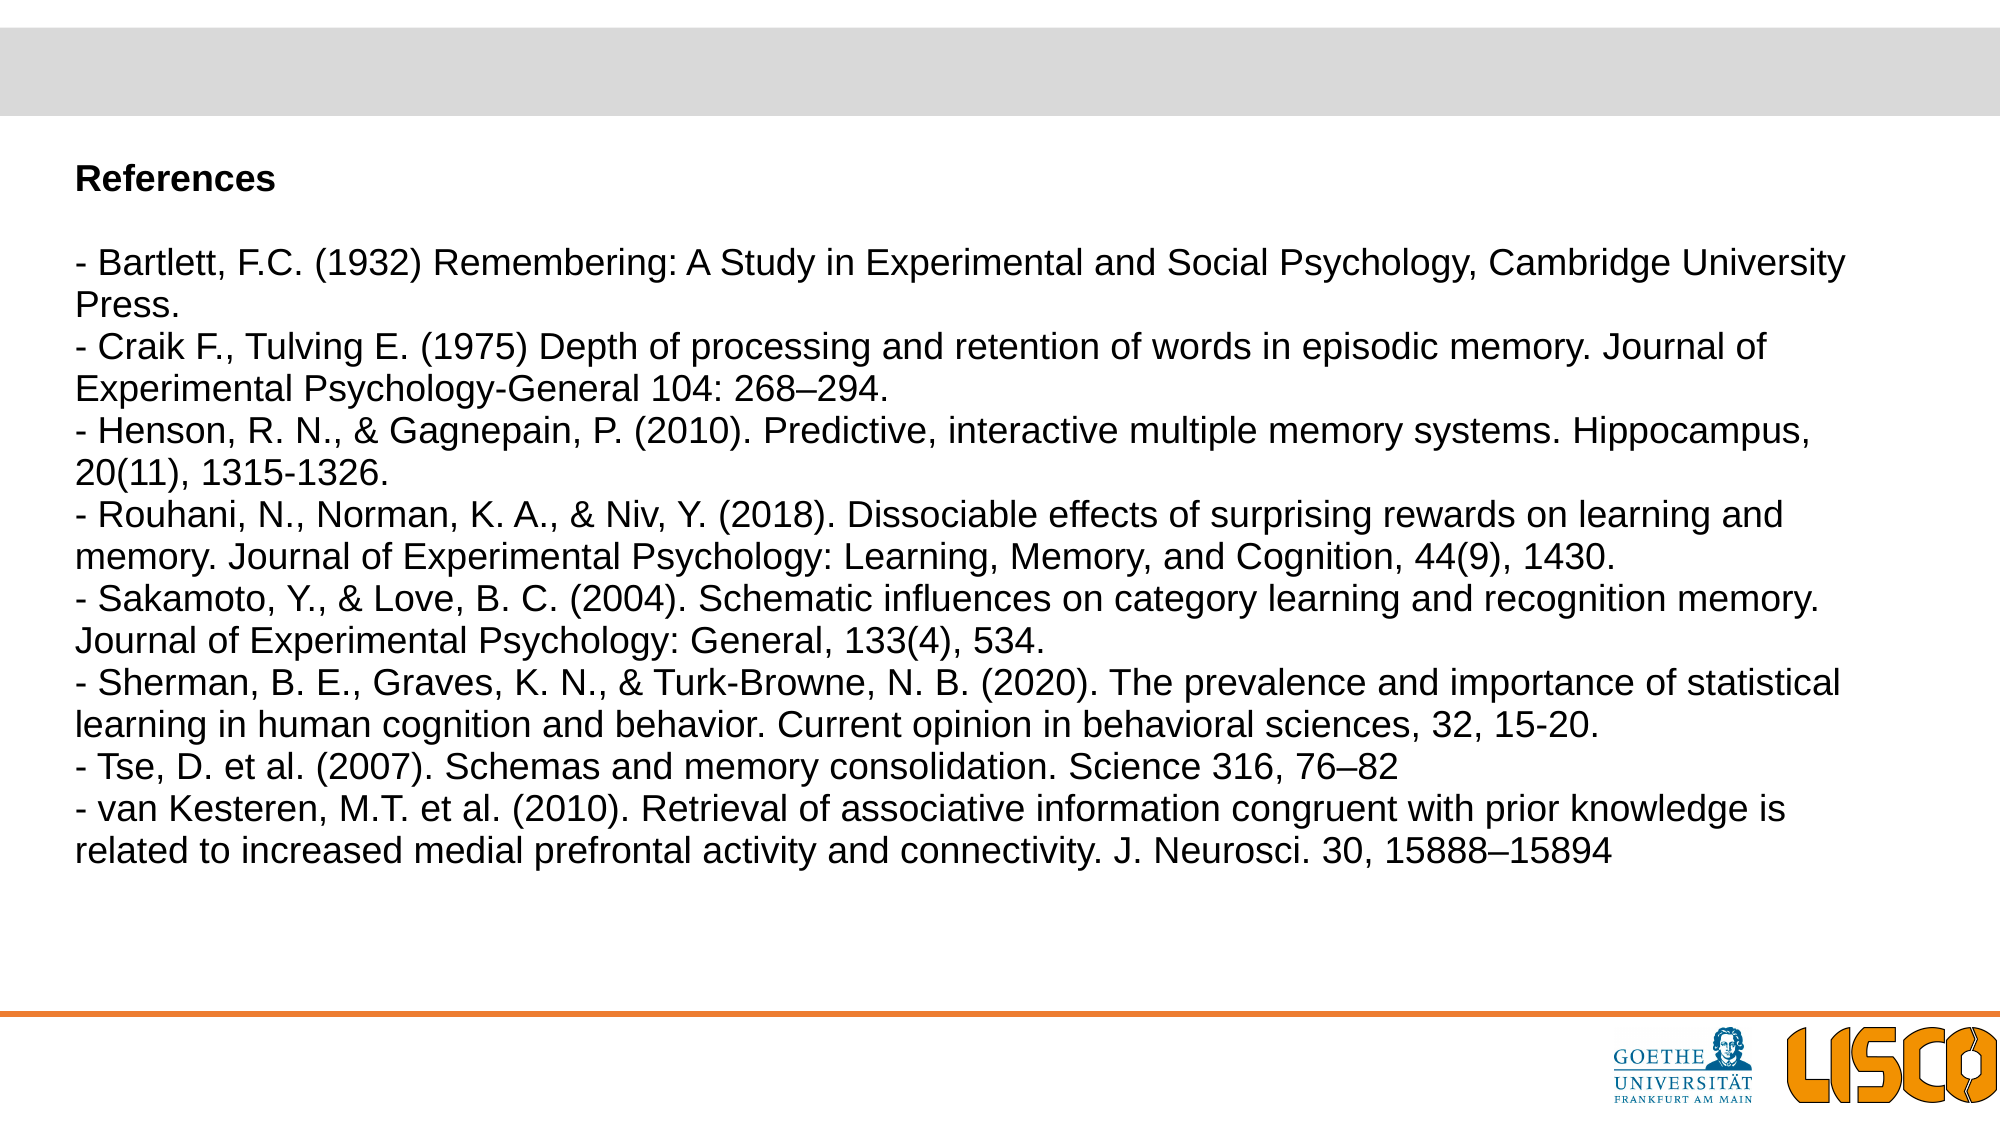

References
- Bartlett, F.C. (1932) Remembering: A Study in Experimental and Social Psychology, Cambridge University Press.
- Craik F., Tulving E. (1975) Depth of processing and retention of words in episodic memory. Journal of Experimental Psychology-General 104: 268–294.
- Henson, R. N., & Gagnepain, P. (2010). Predictive, interactive multiple memory systems. Hippocampus, 20(11), 1315-1326.
- Rouhani, N., Norman, K. A., & Niv, Y. (2018). Dissociable effects of surprising rewards on learning and memory. Journal of Experimental Psychology: Learning, Memory, and Cognition, 44(9), 1430.
- Sakamoto, Y., & Love, B. C. (2004). Schematic influences on category learning and recognition memory. Journal of Experimental Psychology: General, 133(4), 534.
- Sherman, B. E., Graves, K. N., & Turk-Browne, N. B. (2020). The prevalence and importance of statistical learning in human cognition and behavior. Current opinion in behavioral sciences, 32, 15-20.
- Tse, D. et al. (2007). Schemas and memory consolidation. Science 316, 76–82
- van Kesteren, M.T. et al. (2010). Retrieval of associative information congruent with prior knowledge is related to increased medial prefrontal activity and connectivity. J. Neurosci. 30, 15888–15894